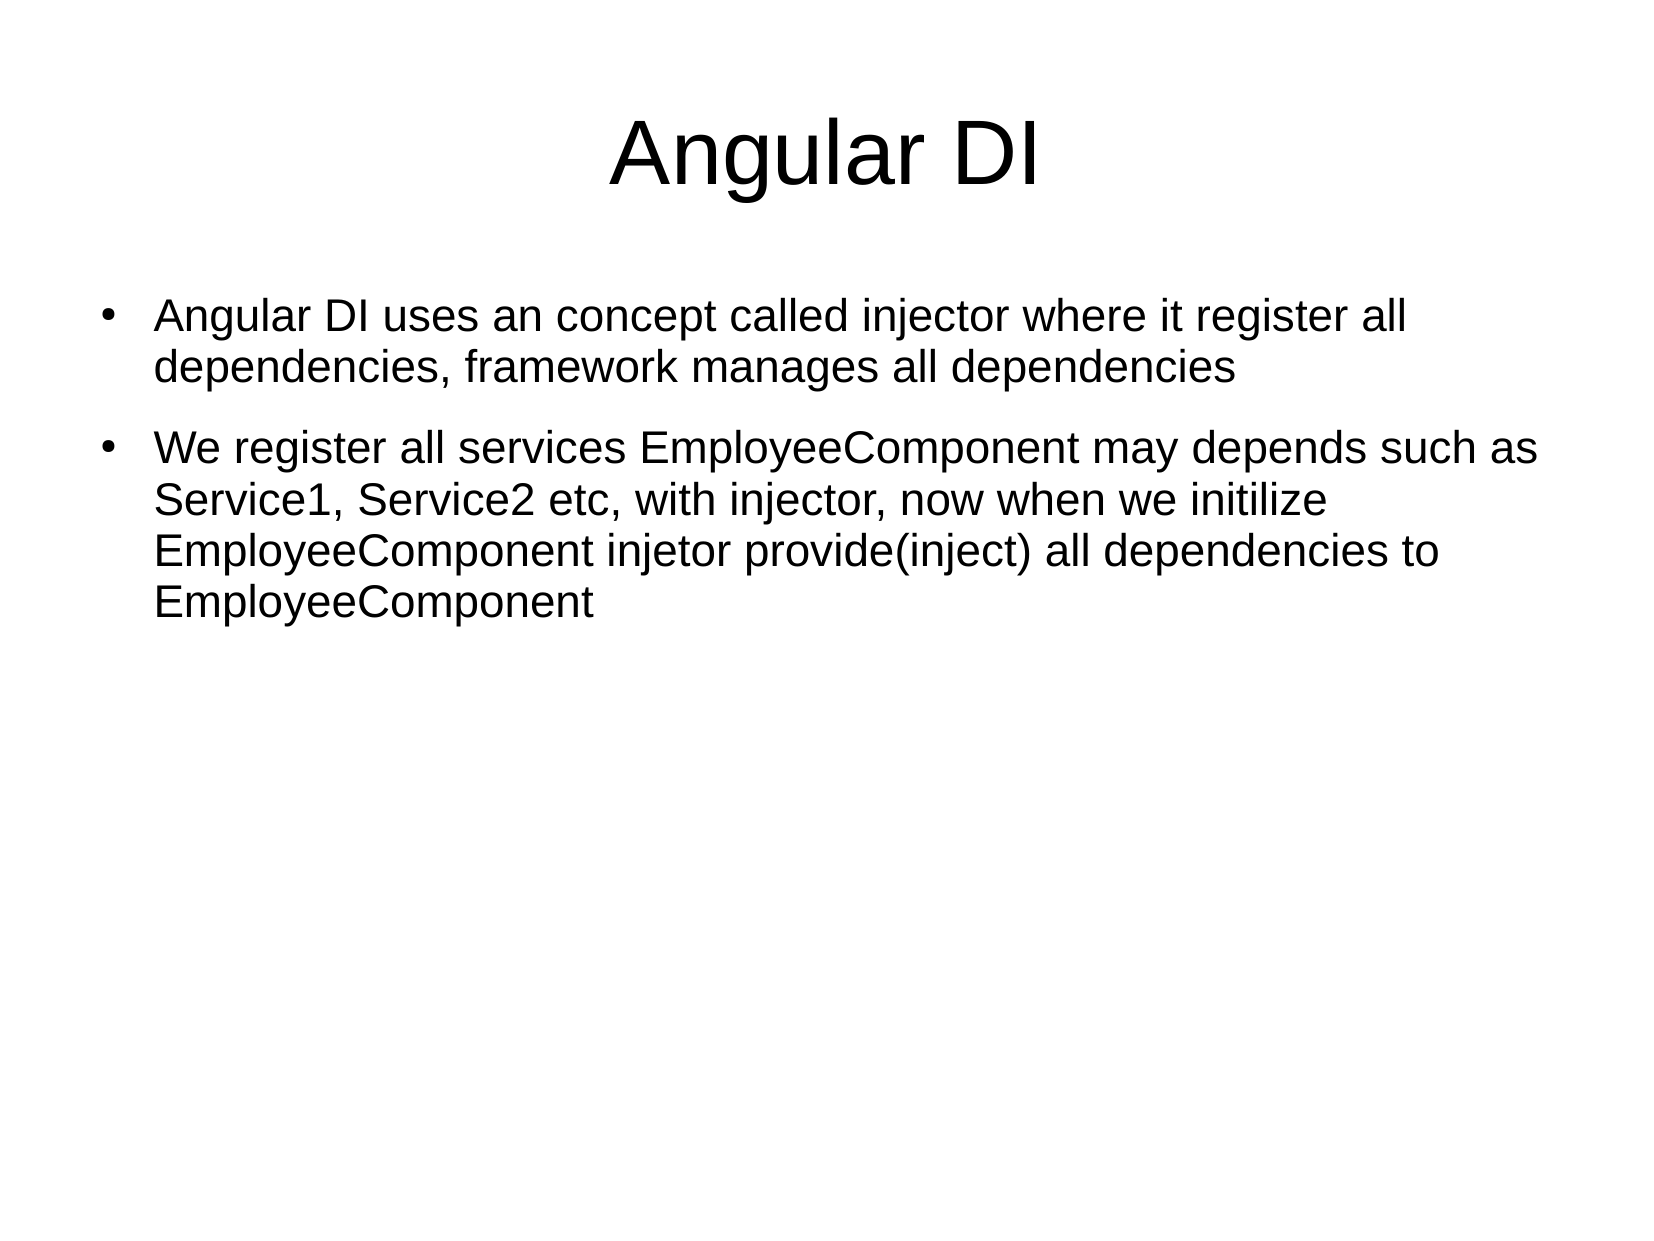

# Angular DI
Angular DI uses an concept called injector where it register all dependencies, framework manages all dependencies
We register all services EmployeeComponent may depends such as Service1, Service2 etc, with injector, now when we initilize EmployeeComponent injetor provide(inject) all dependencies to EmployeeComponent